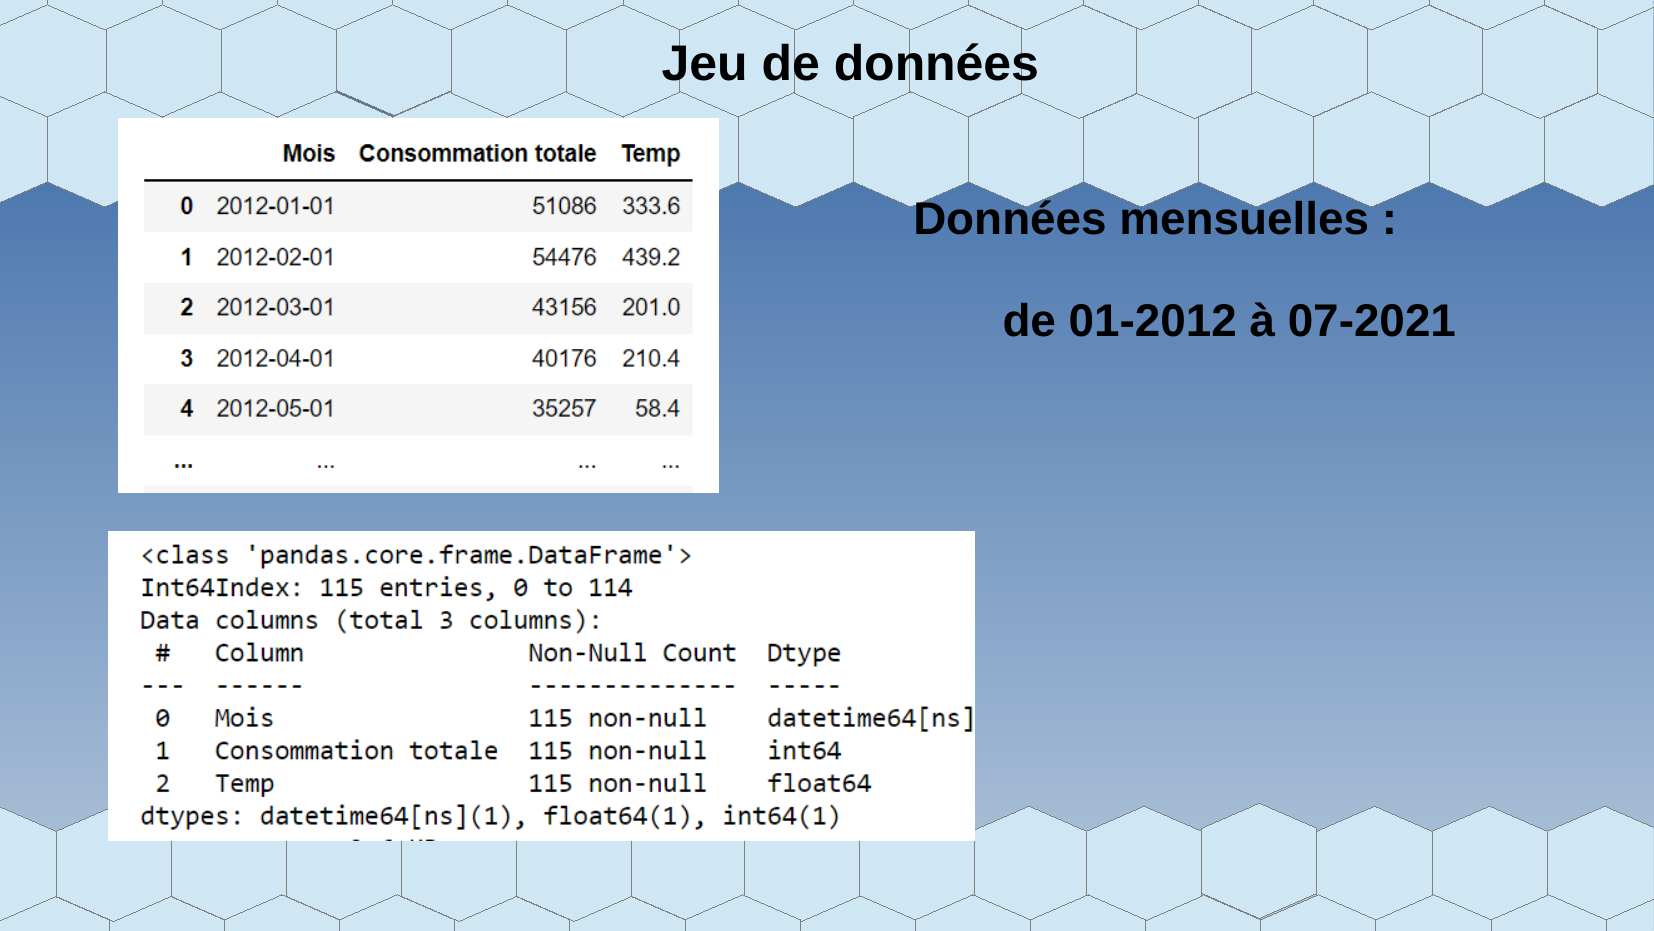

# Jeu de données
 Données mensuelles :
 de 01-2012 à 07-2021